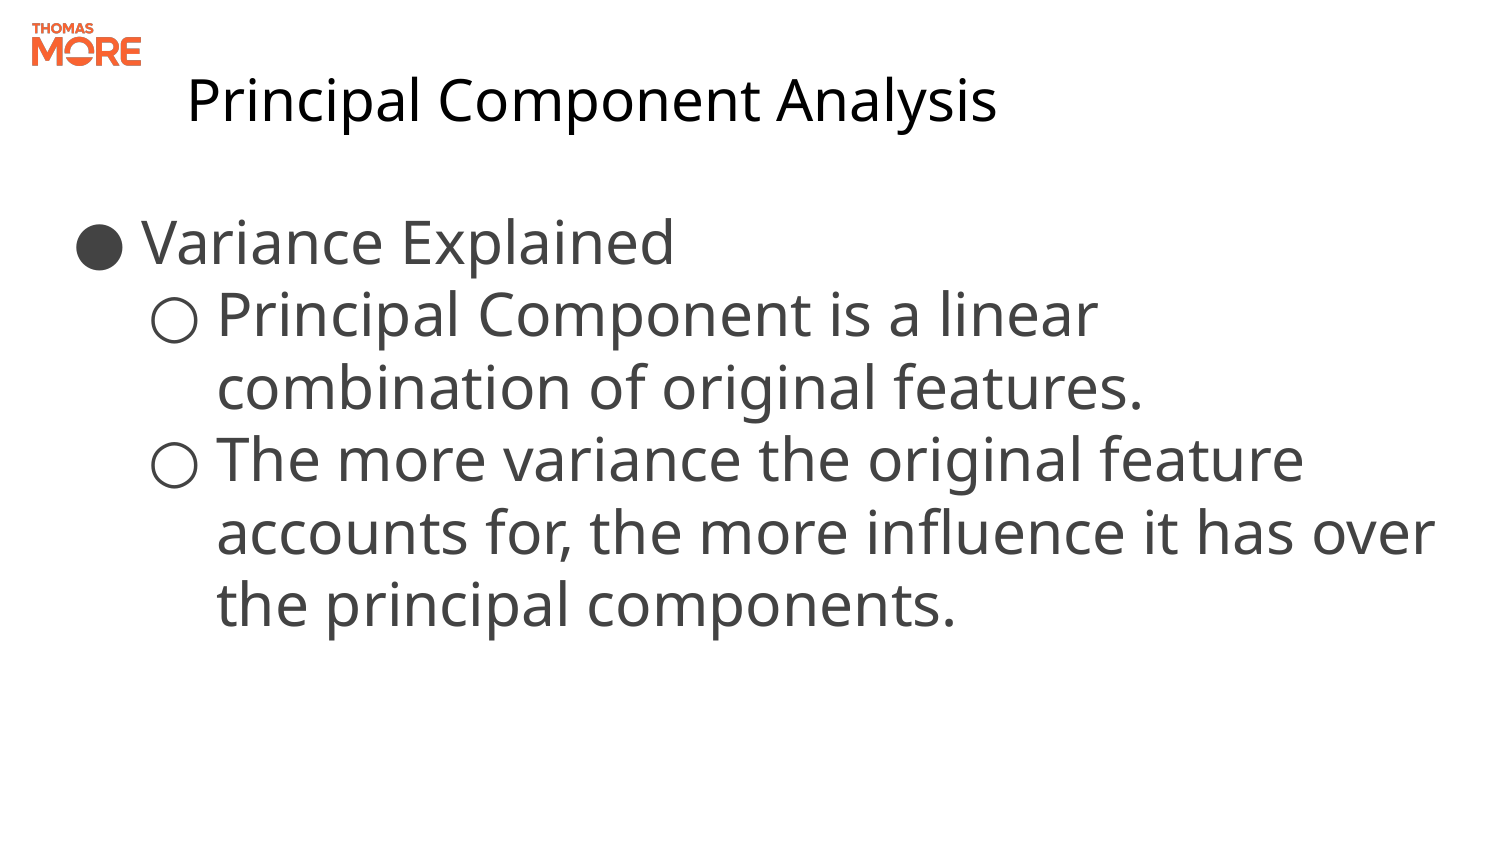

# Principal Component Analysis
Variance Explained
Principal Component is a linear combination of original features.
The more variance the original feature accounts for, the more influence it has over the principal components.